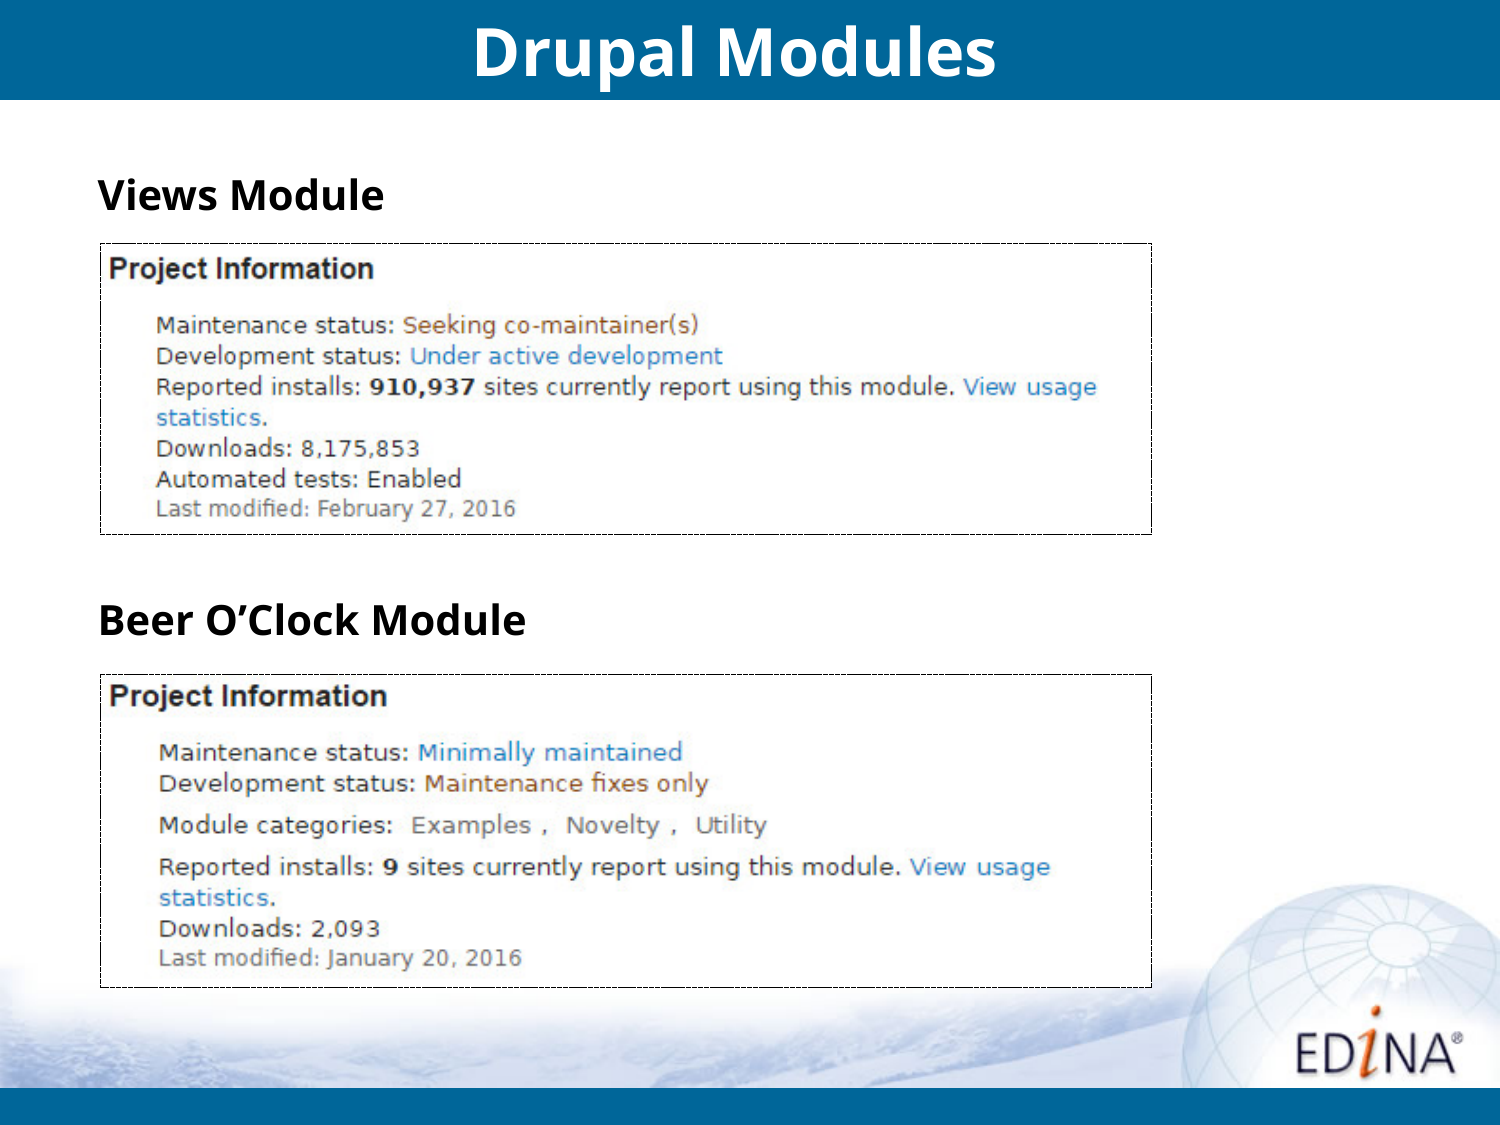

# Drupal Modules
Views Module
Beer O’Clock Module